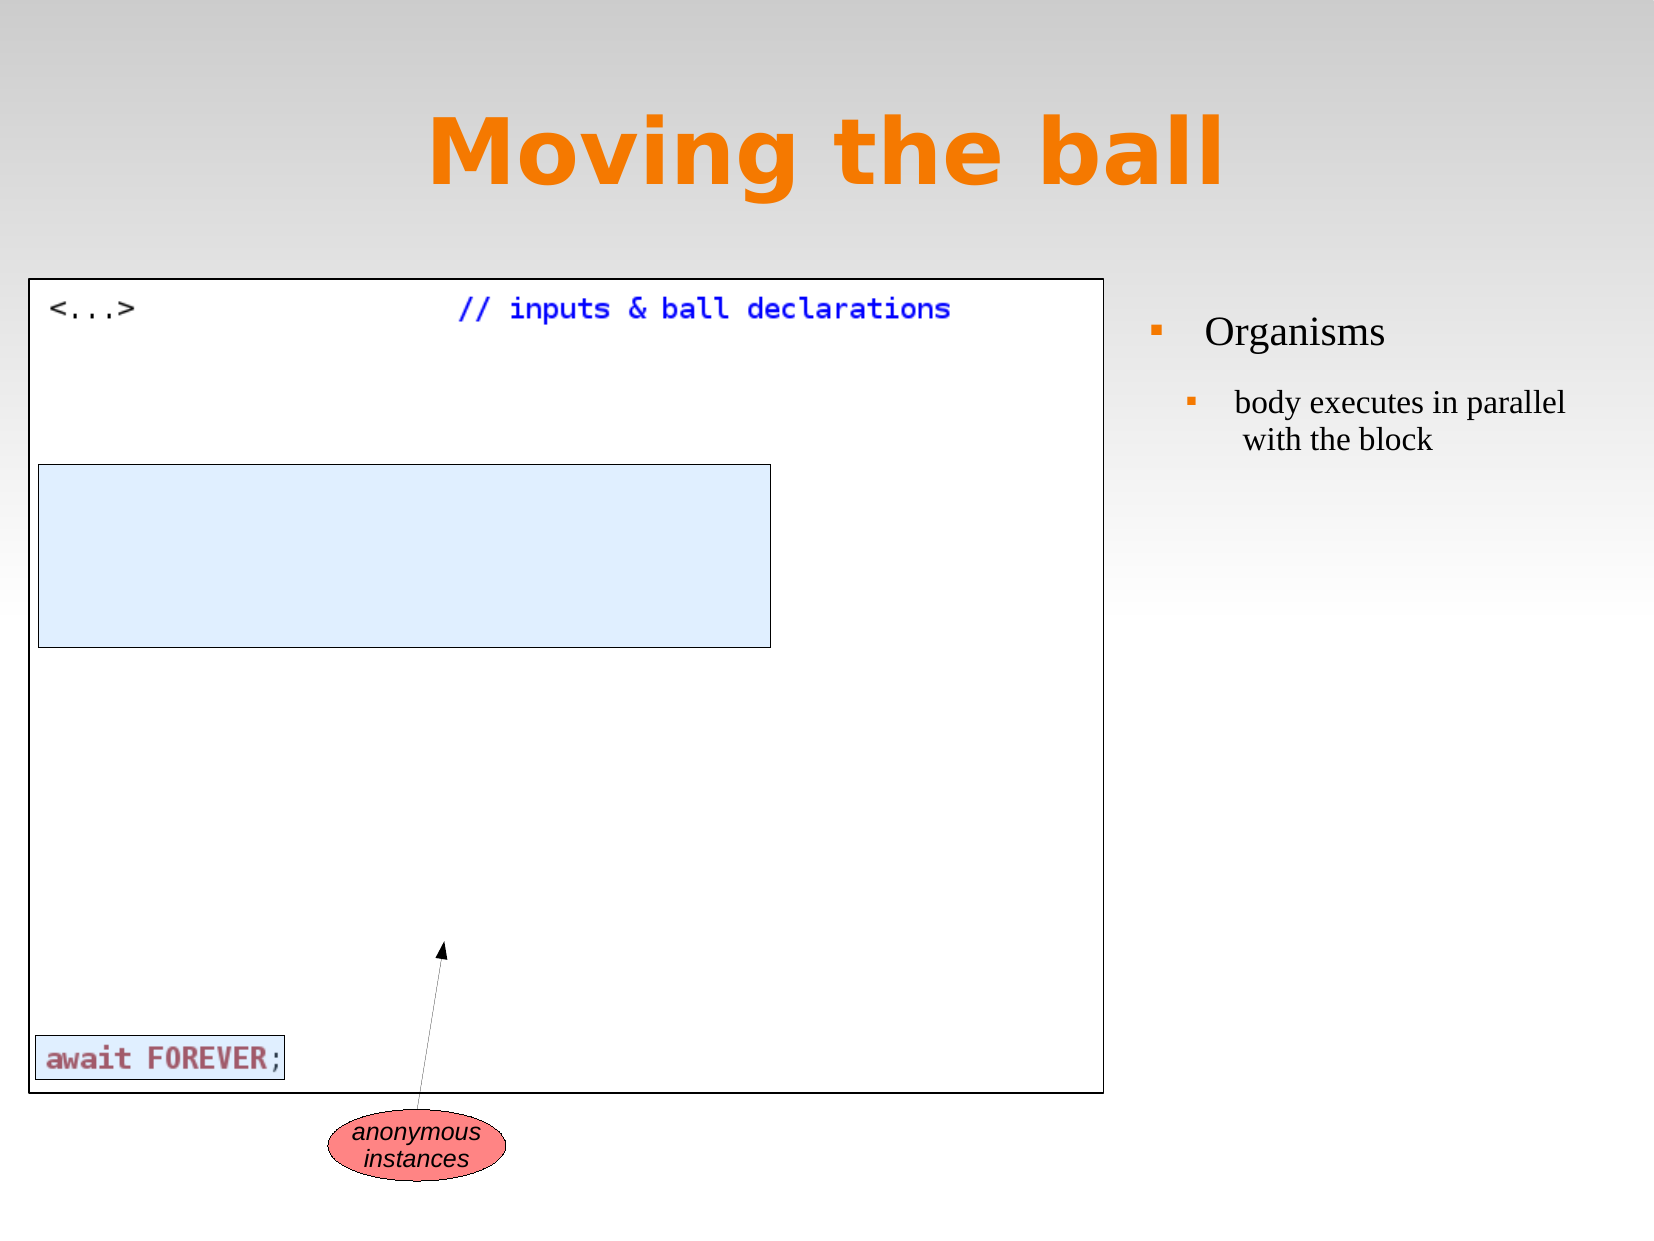

# Moving the ball
Organisms
body executes in parallel with the block
anonymous
instances